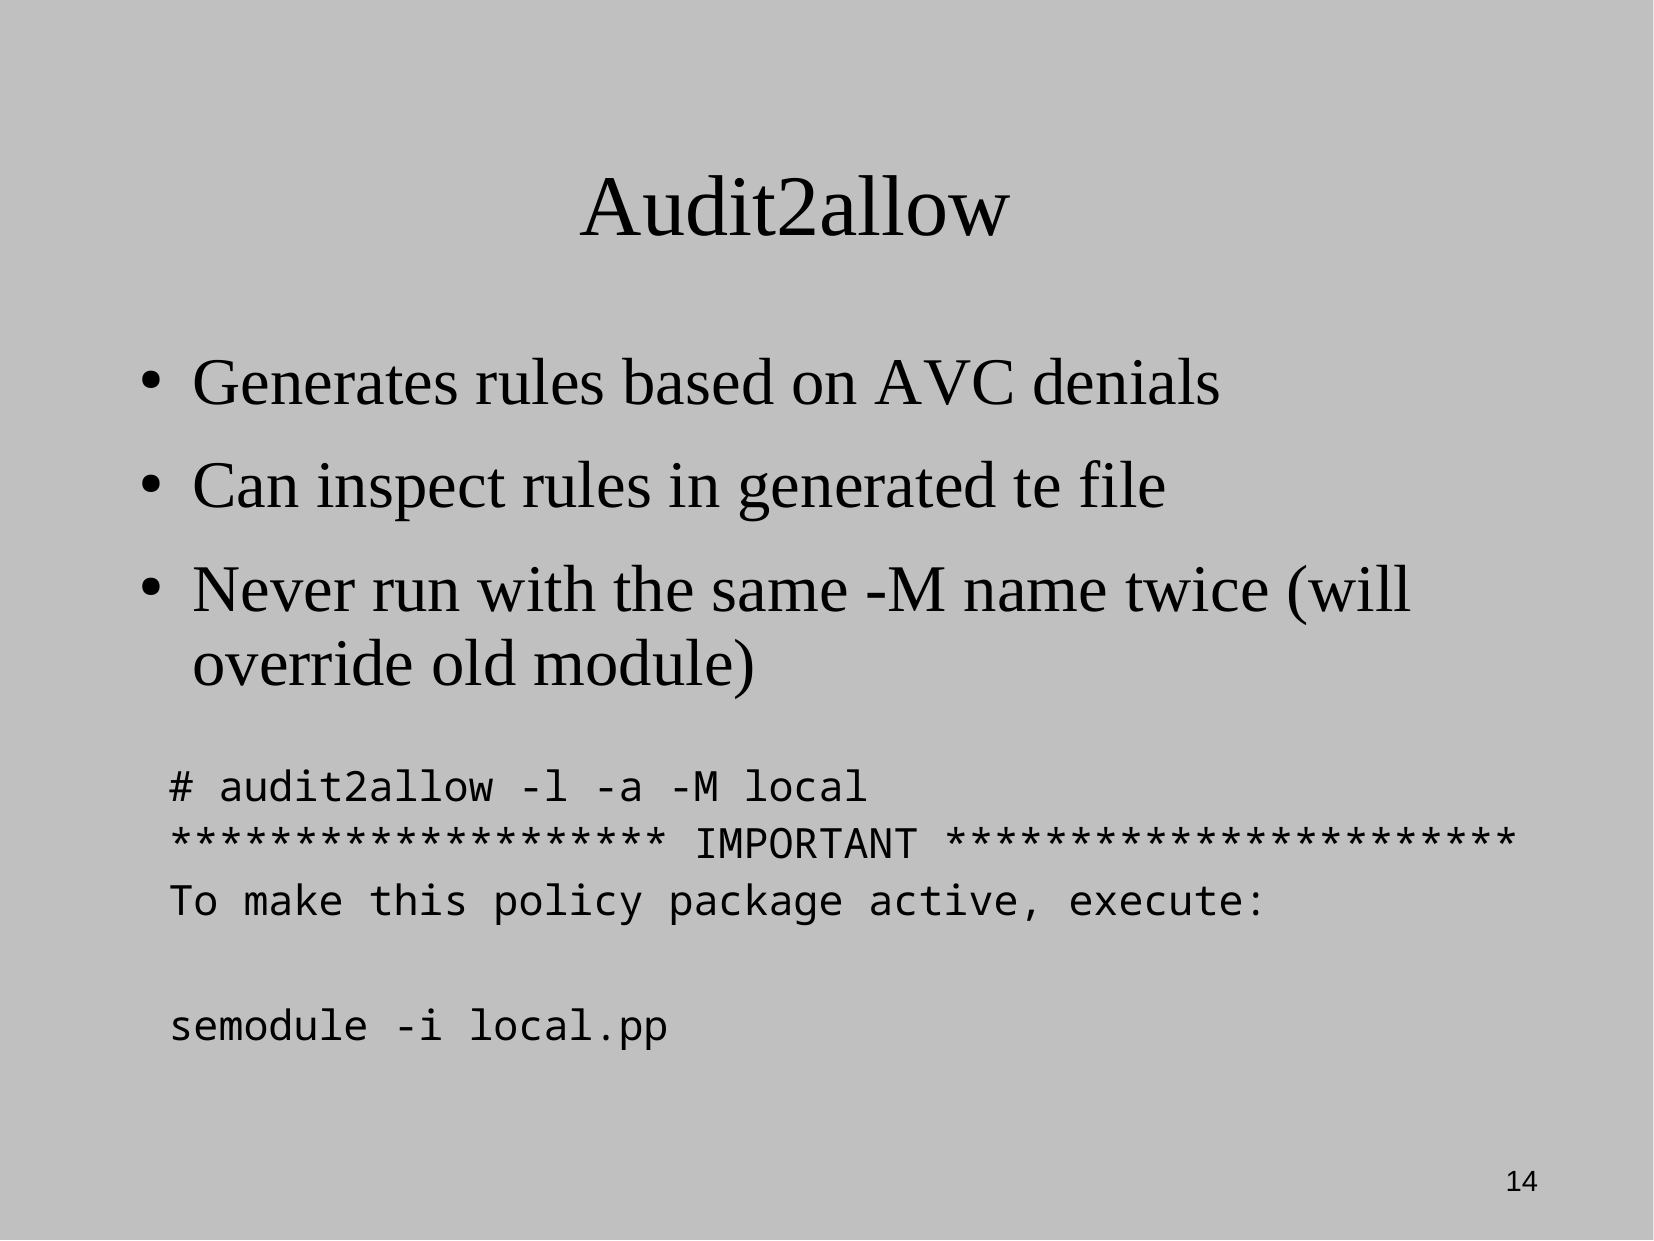

# Audit2allow
Generates rules based on AVC denials
Can inspect rules in generated te file
Never run with the same -M name twice (will override old module)
# audit2allow -l -a -M local
******************** IMPORTANT ***********************
To make this policy package active, execute:
semodule -i local.pp